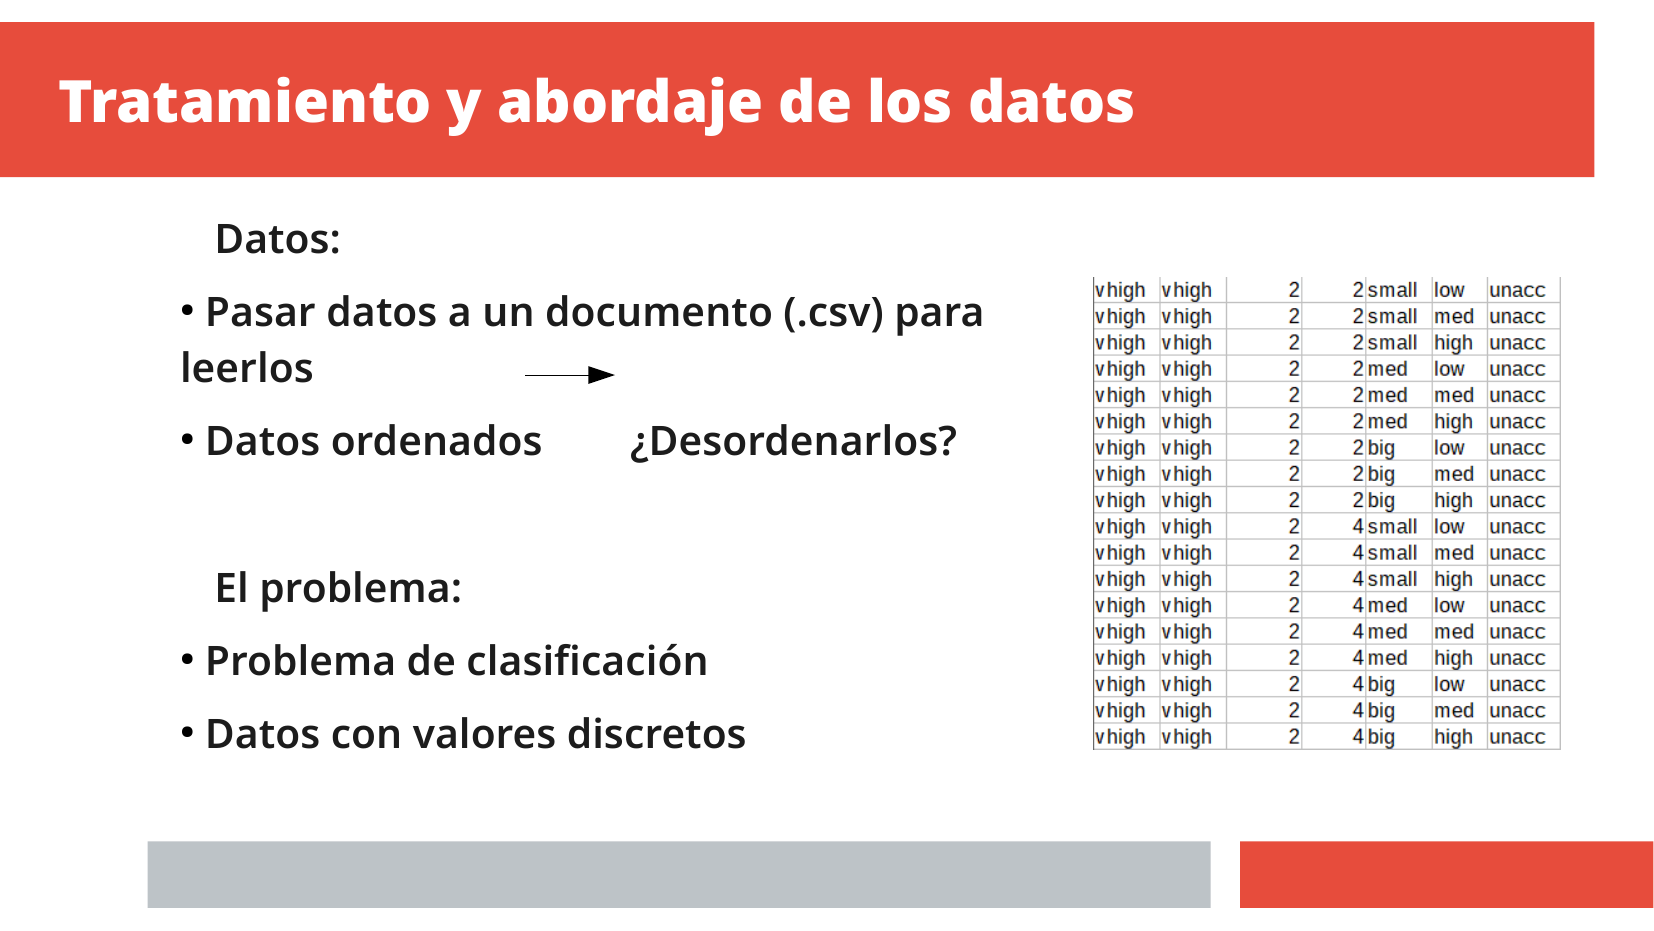

# Tratamiento y abordaje de los datos
Datos:
 Pasar datos a un documento (.csv) para leerlos
 Datos ordenados		¿Desordenarlos?
El problema:
 Problema de clasificación
 Datos con valores discretos